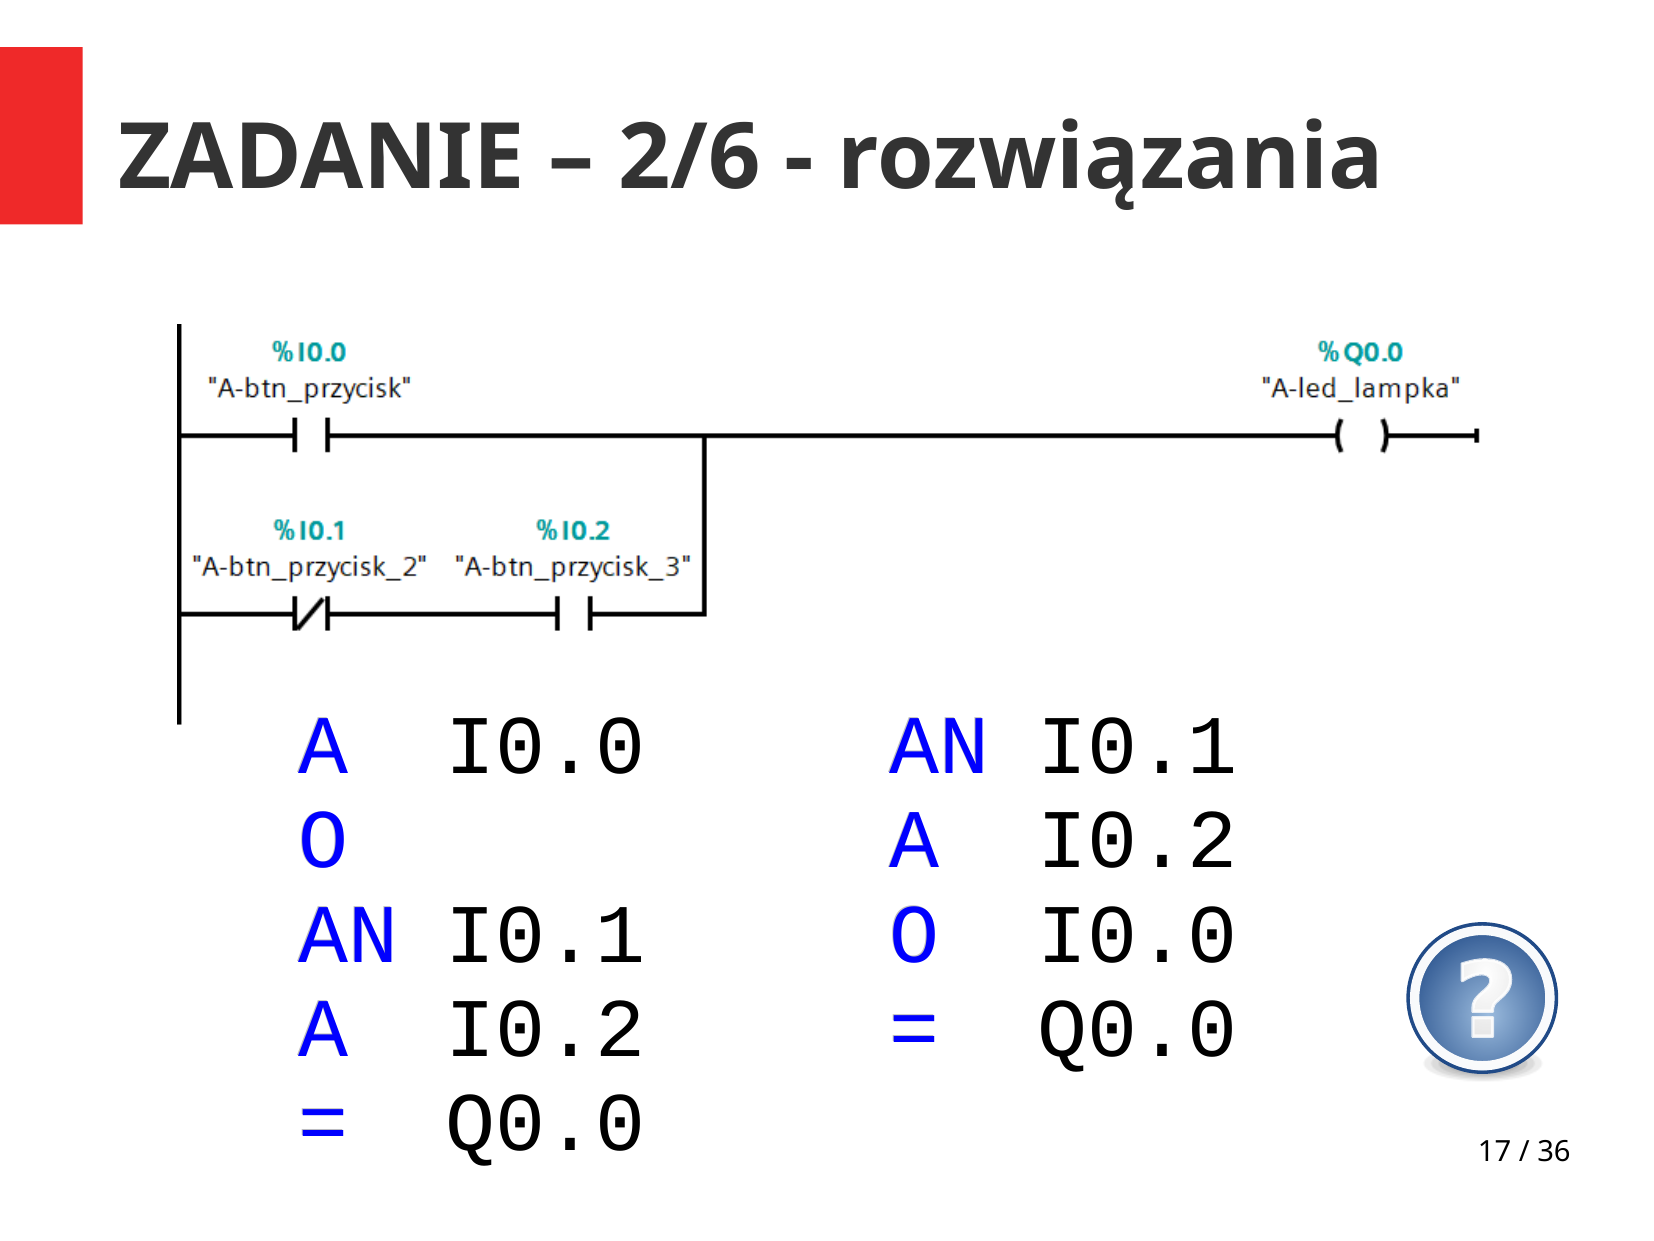

# ZADANIE – 2/6 - rozwiązania
A		I0.0
O
AN	I0.1
A		I0.2
=		Q0.0
AN	I0.1
A		I0.2
O		I0.0
=		Q0.0
17